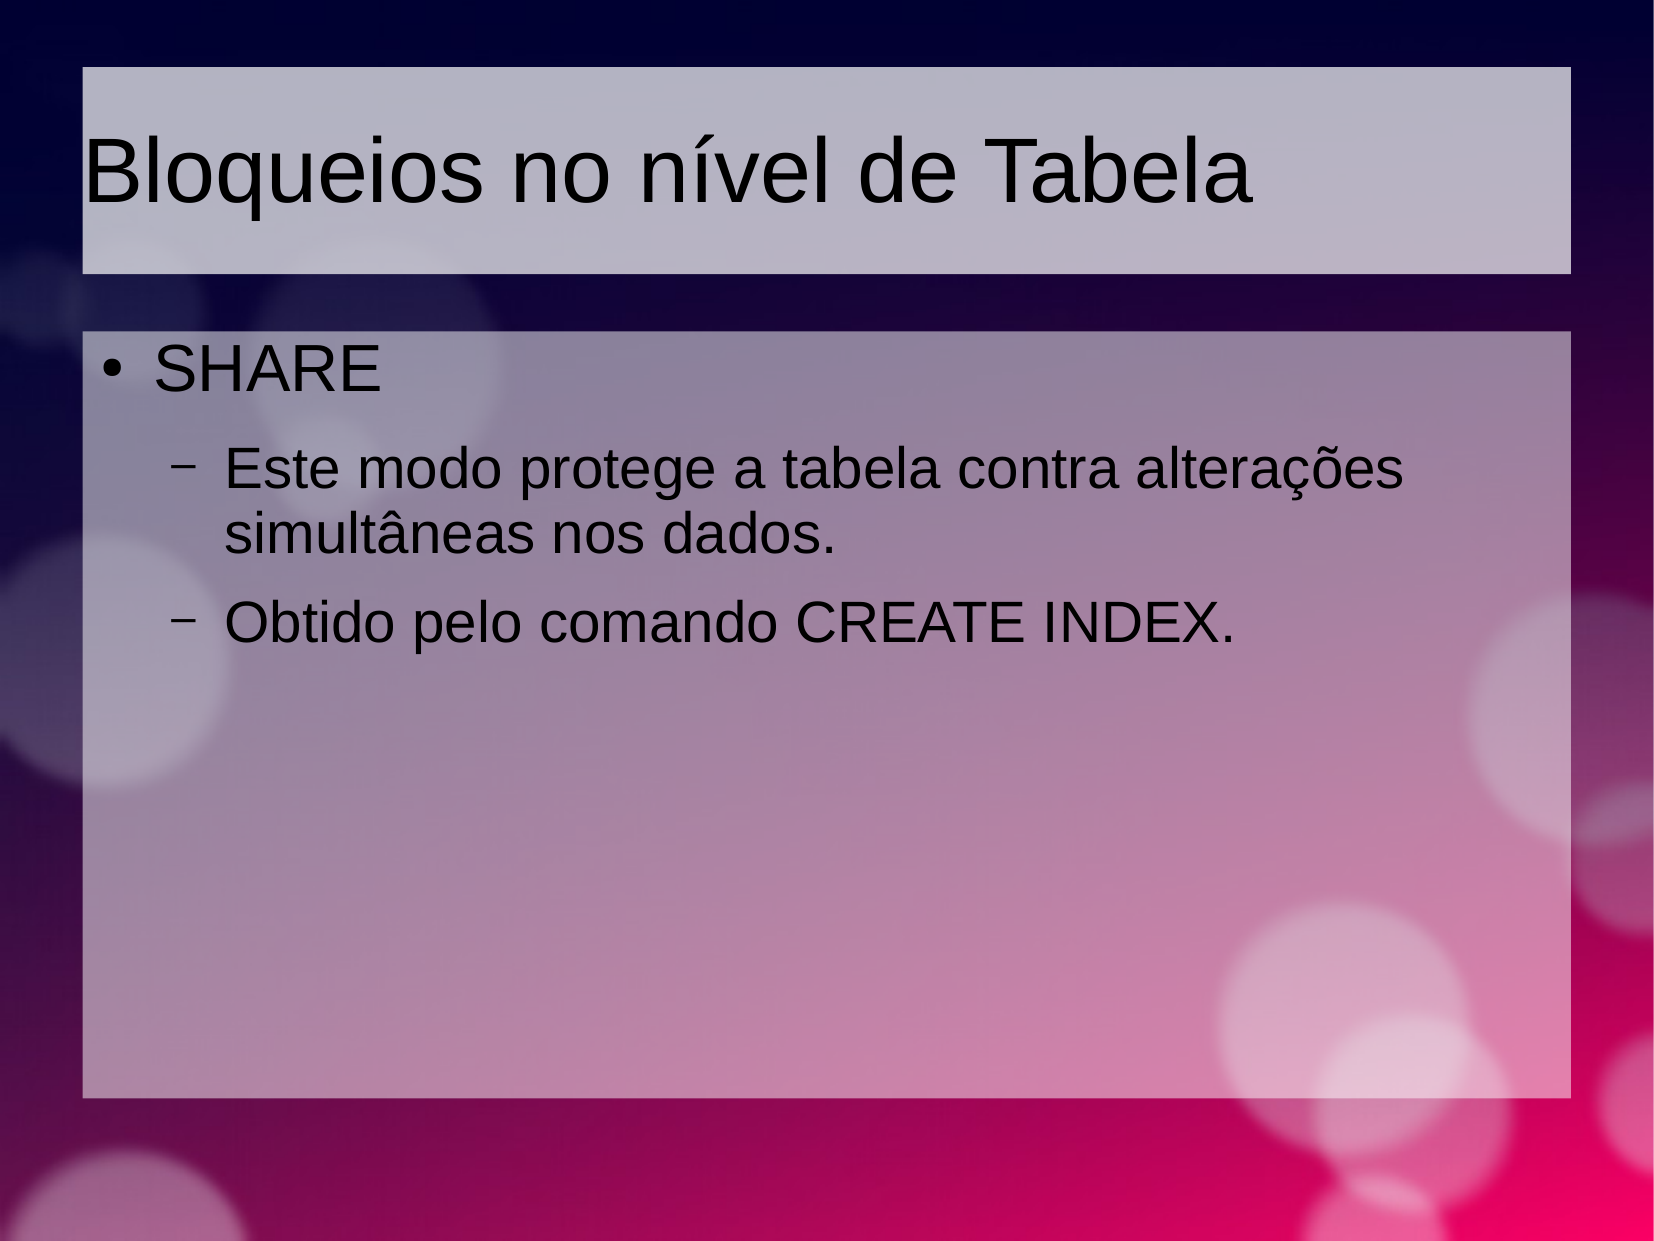

# Bloqueios no nível de Tabela
SHARE
Este modo protege a tabela contra alterações simultâneas nos dados.
Obtido pelo comando CREATE INDEX.